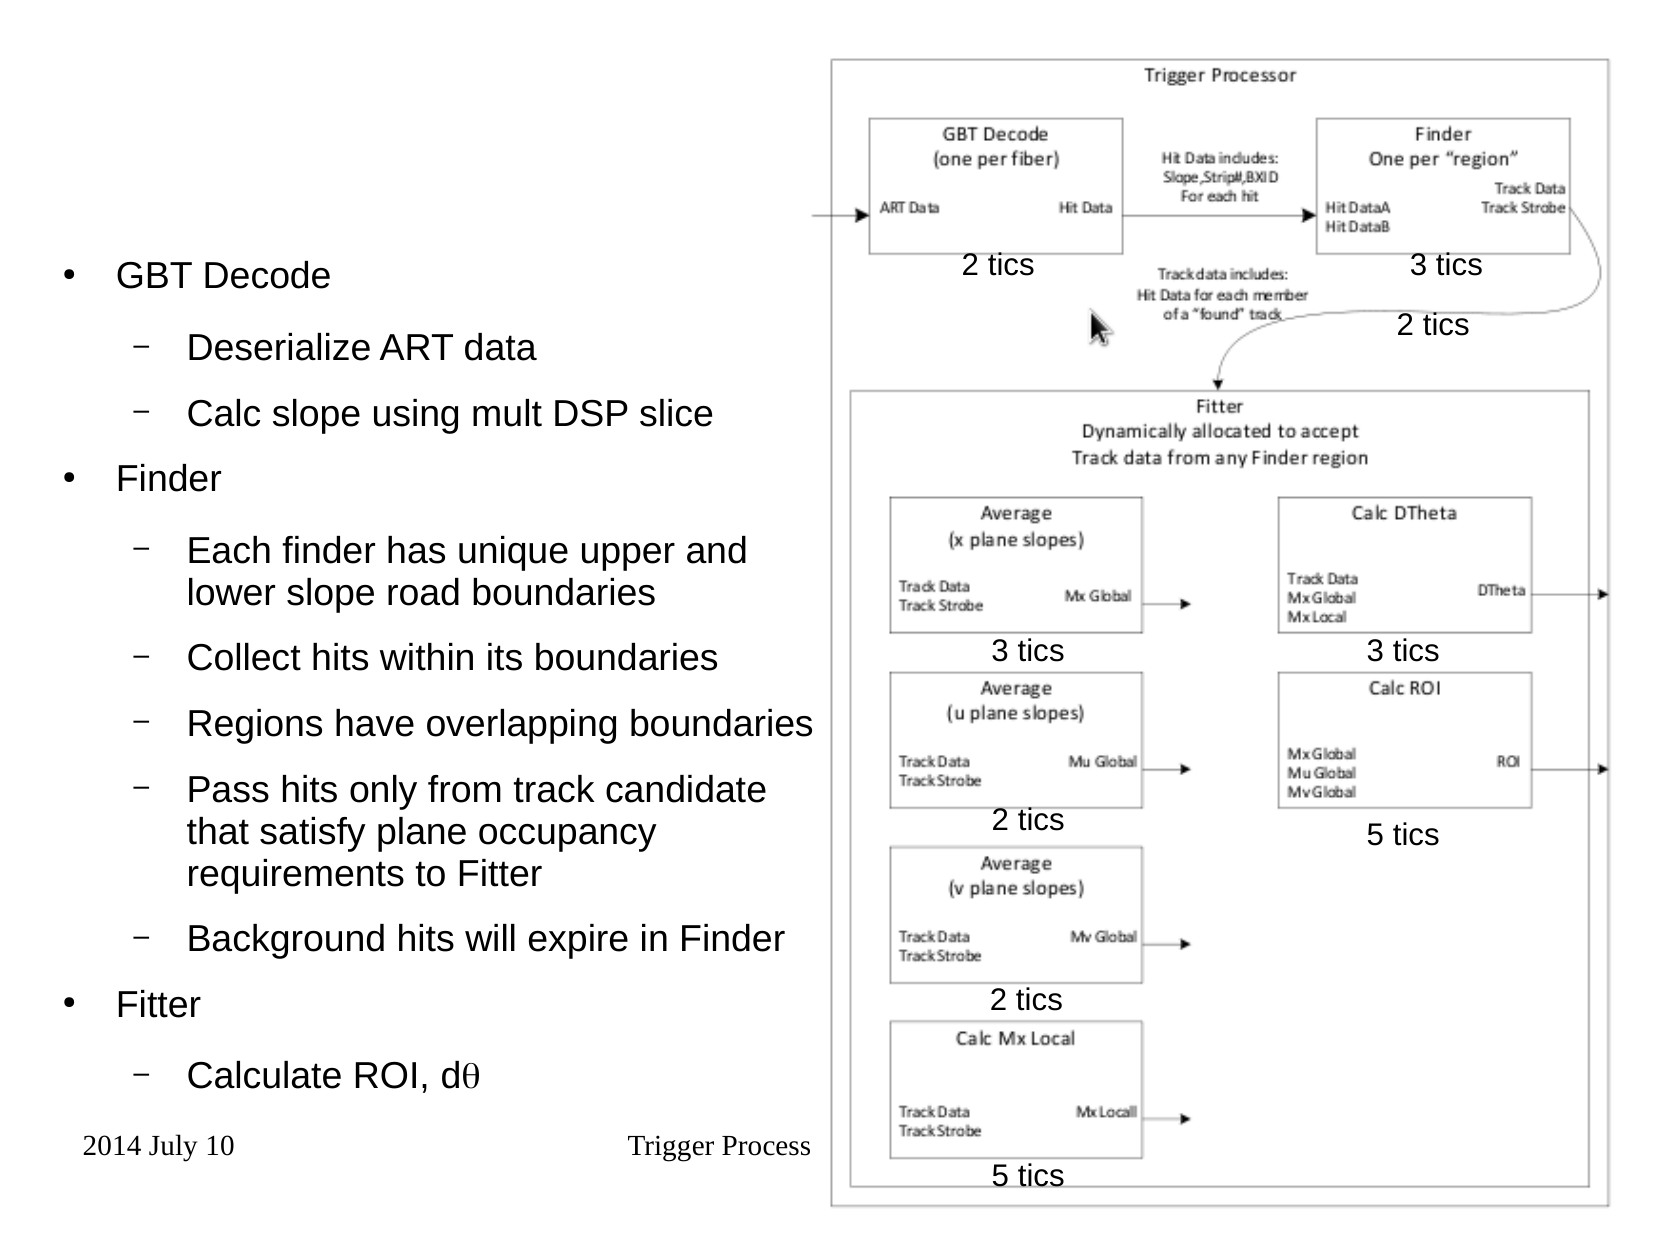

2 tics
3 tics
# GBT Decode
Deserialize ART data
Calc slope using mult DSP slice
Finder
Each finder has unique upper and lower slope road boundaries
Collect hits within its boundaries
Regions have overlapping boundaries
Pass hits only from track candidate that satisfy plane occupancy requirements to Fitter
Background hits will expire in Finder
Fitter
Calculate ROI, dq
2 tics
3 tics
3 tics
2 tics
5 tics
2 tics
2014 July 10
Trigger Processor Working Group
3
5 tics